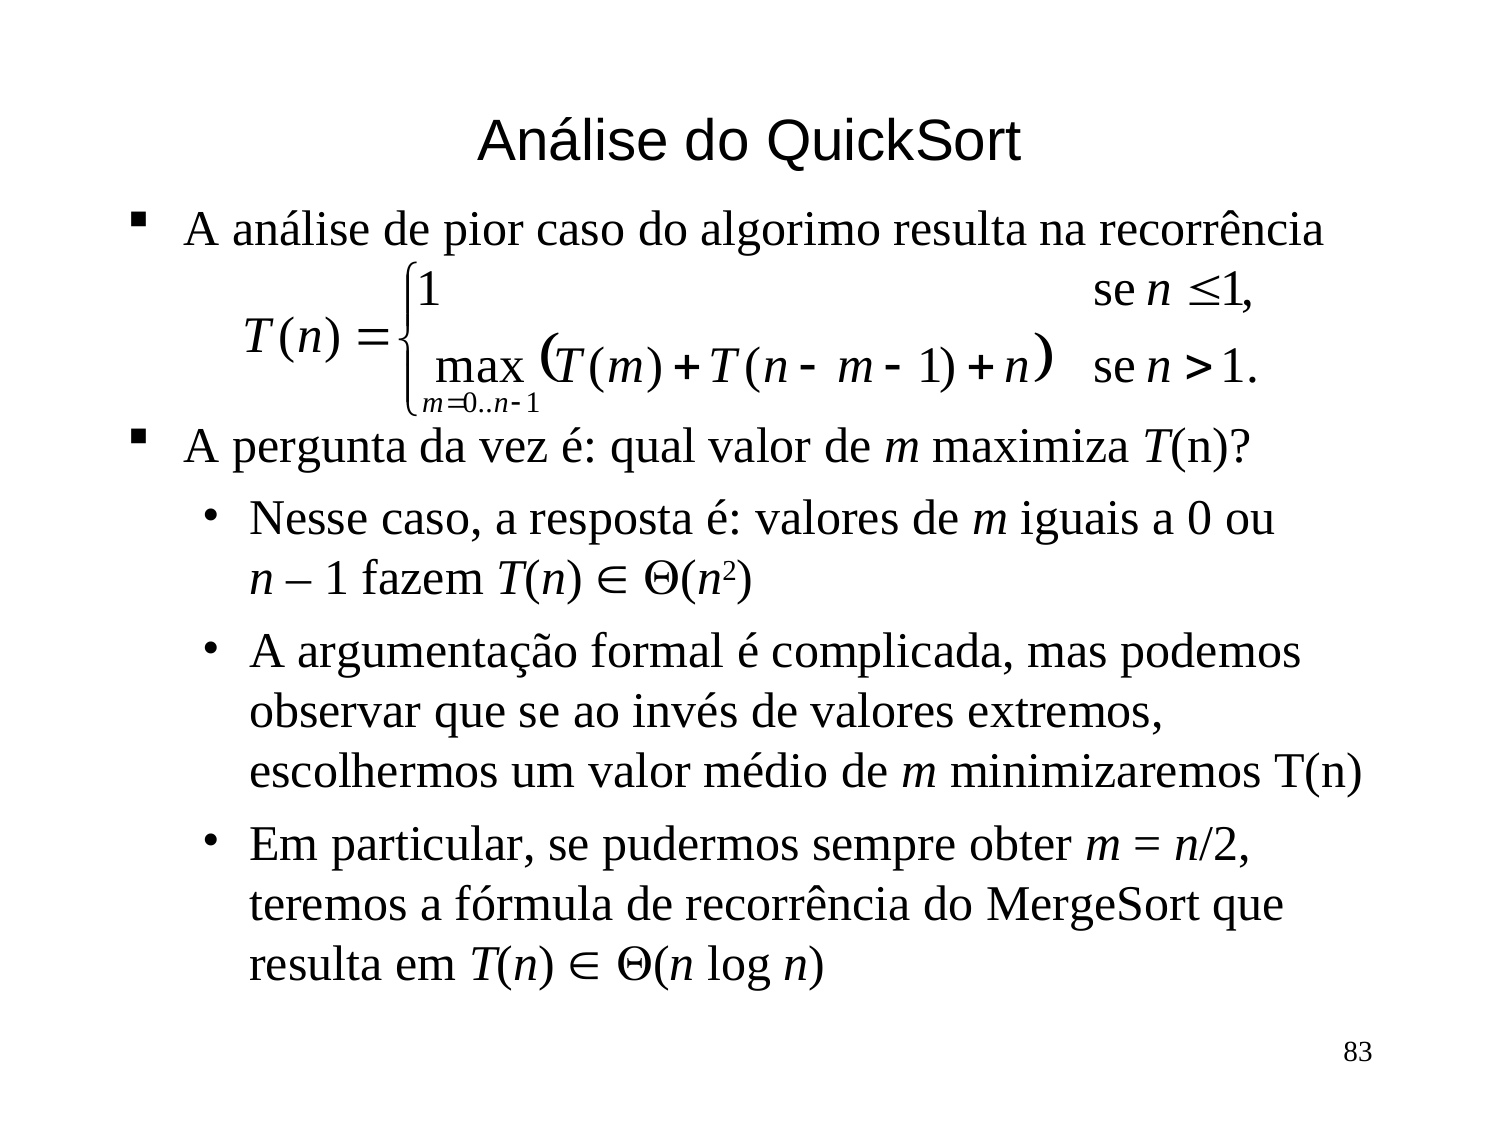

# Análise do QuickSort
A análise de pior caso do algorimo resulta na recorrência
A pergunta da vez é: qual valor de m maximiza T(n)?
Nesse caso, a resposta é: valores de m iguais a 0 ou
n – 1 fazem T(n)  (n2)
A argumentação formal é complicada, mas podemos observar que se ao invés de valores extremos, escolhermos um valor médio de m minimizaremos T(n)
Em particular, se pudermos sempre obter m = n/2, teremos a fórmula de recorrência do MergeSort que resulta em T(n)  (n log n)
83